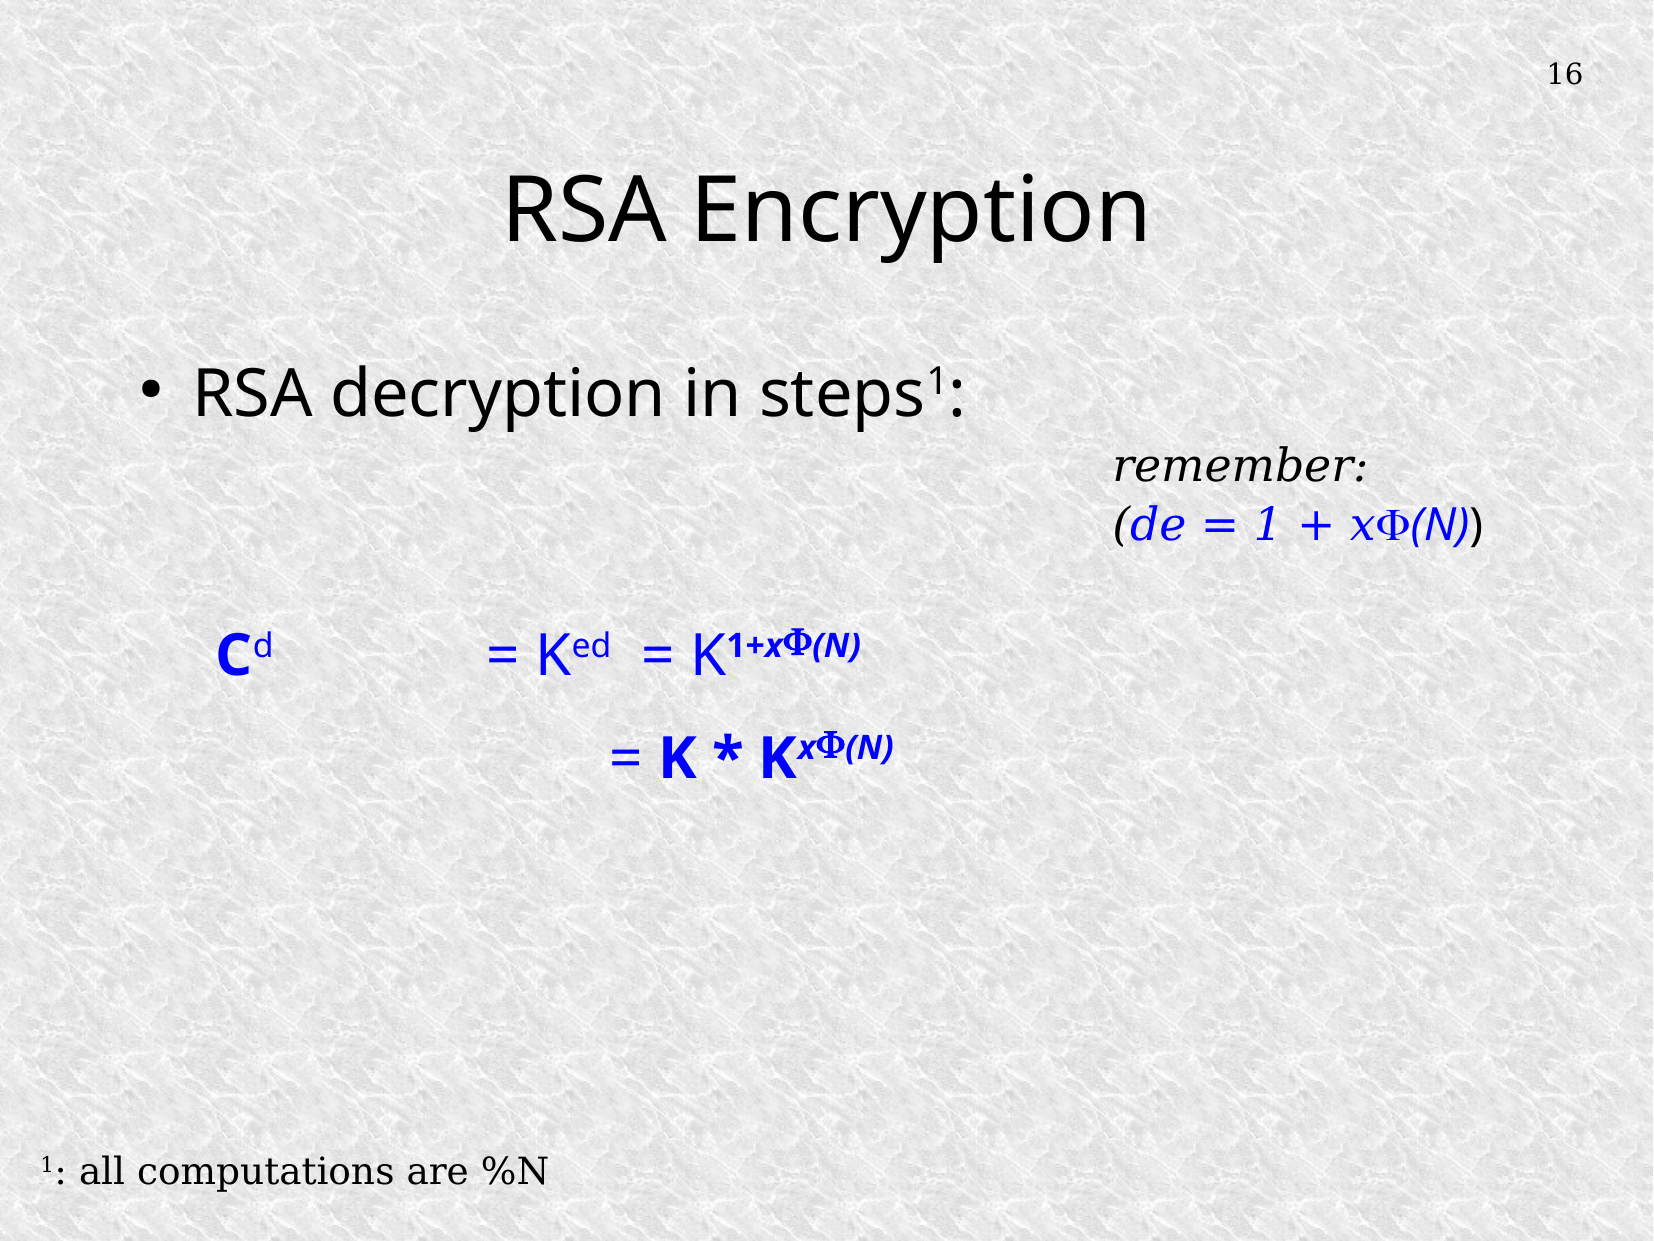

16
# RSA Encryption
RSA decryption in steps1:
remember:
(de = 1 + xF(N))
Cd = Ked = K1+xF(N)
 = K * KxF(N)
1: all computations are %N